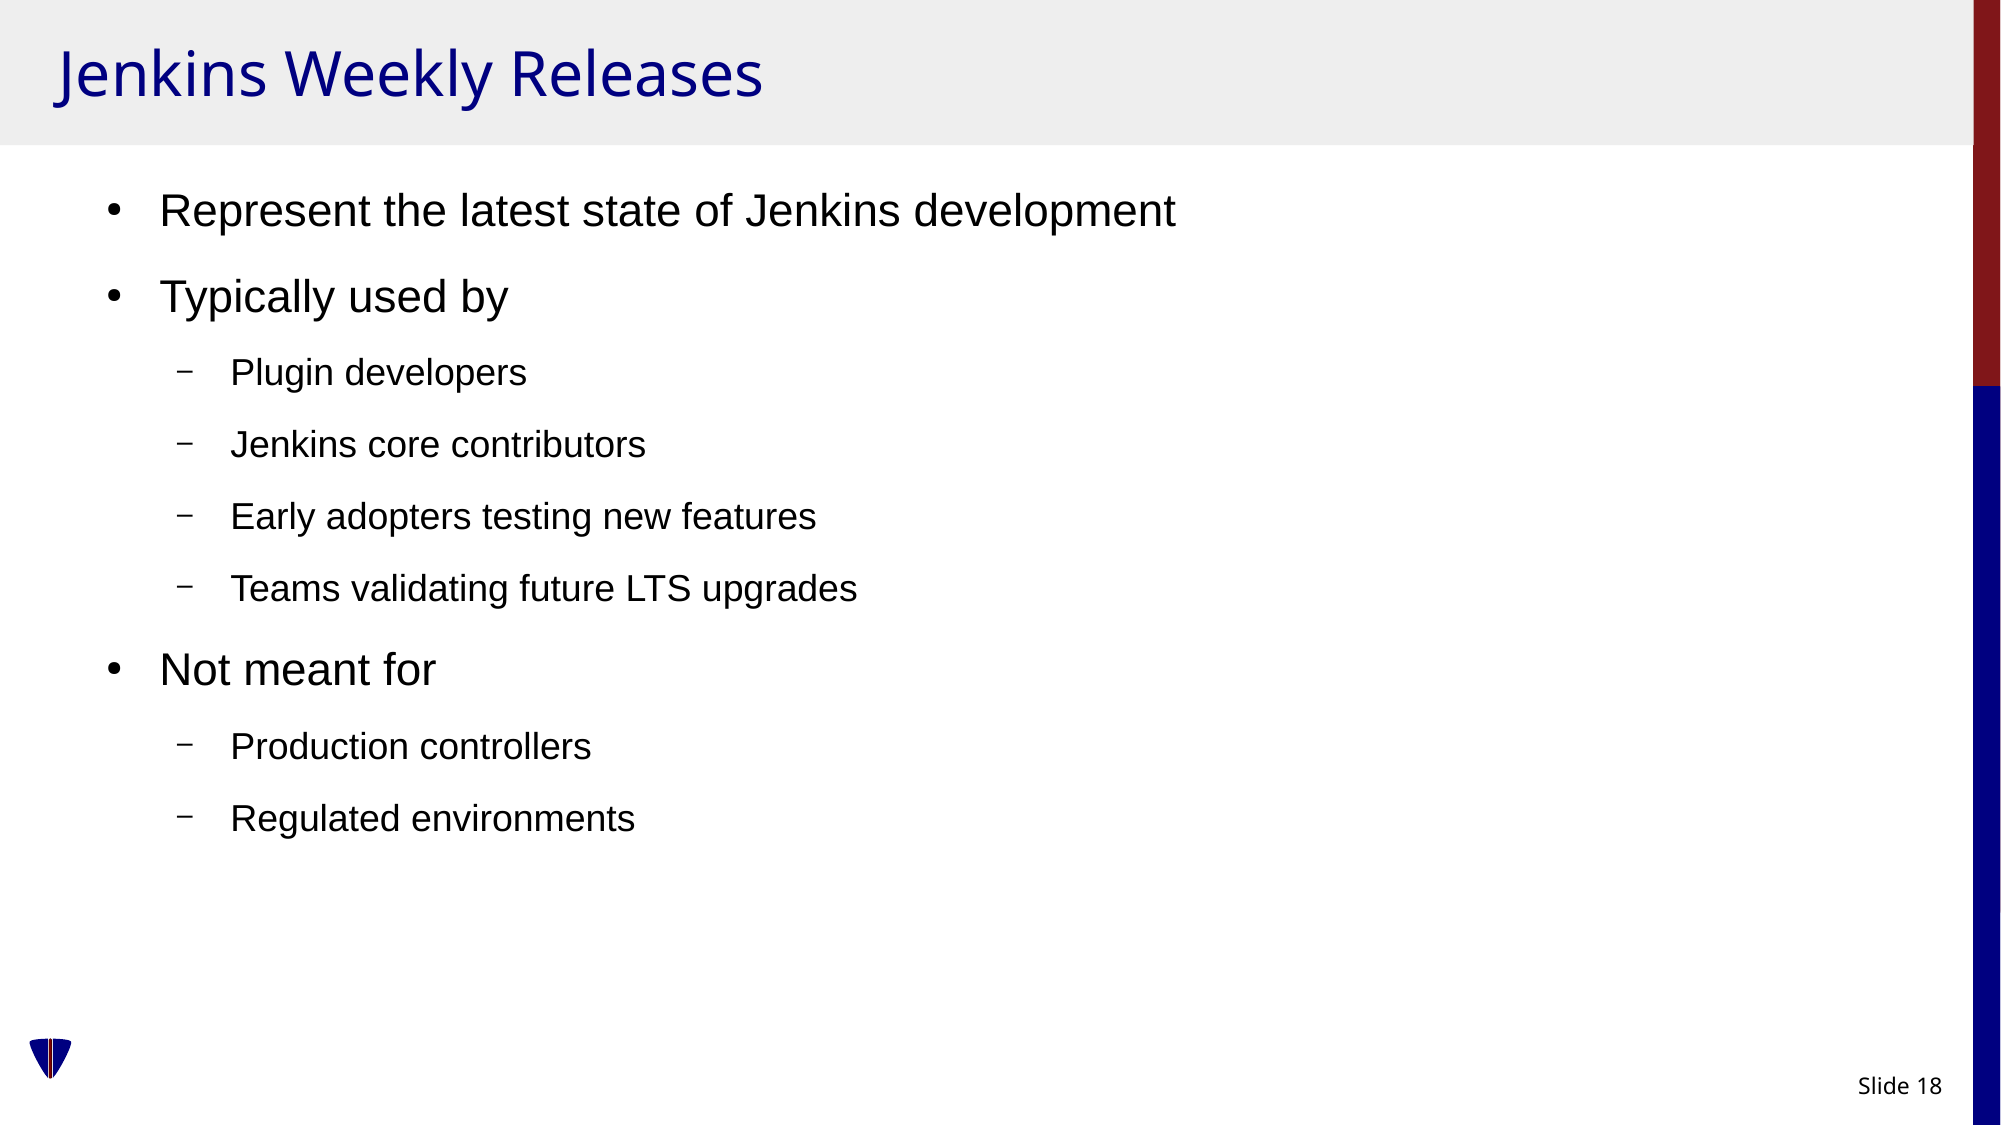

# Jenkins Weekly Releases
Represent the latest state of Jenkins development
Typically used by
Plugin developers
Jenkins core contributors
Early adopters testing new features
Teams validating future LTS upgrades
Not meant for
Production controllers
Regulated environments